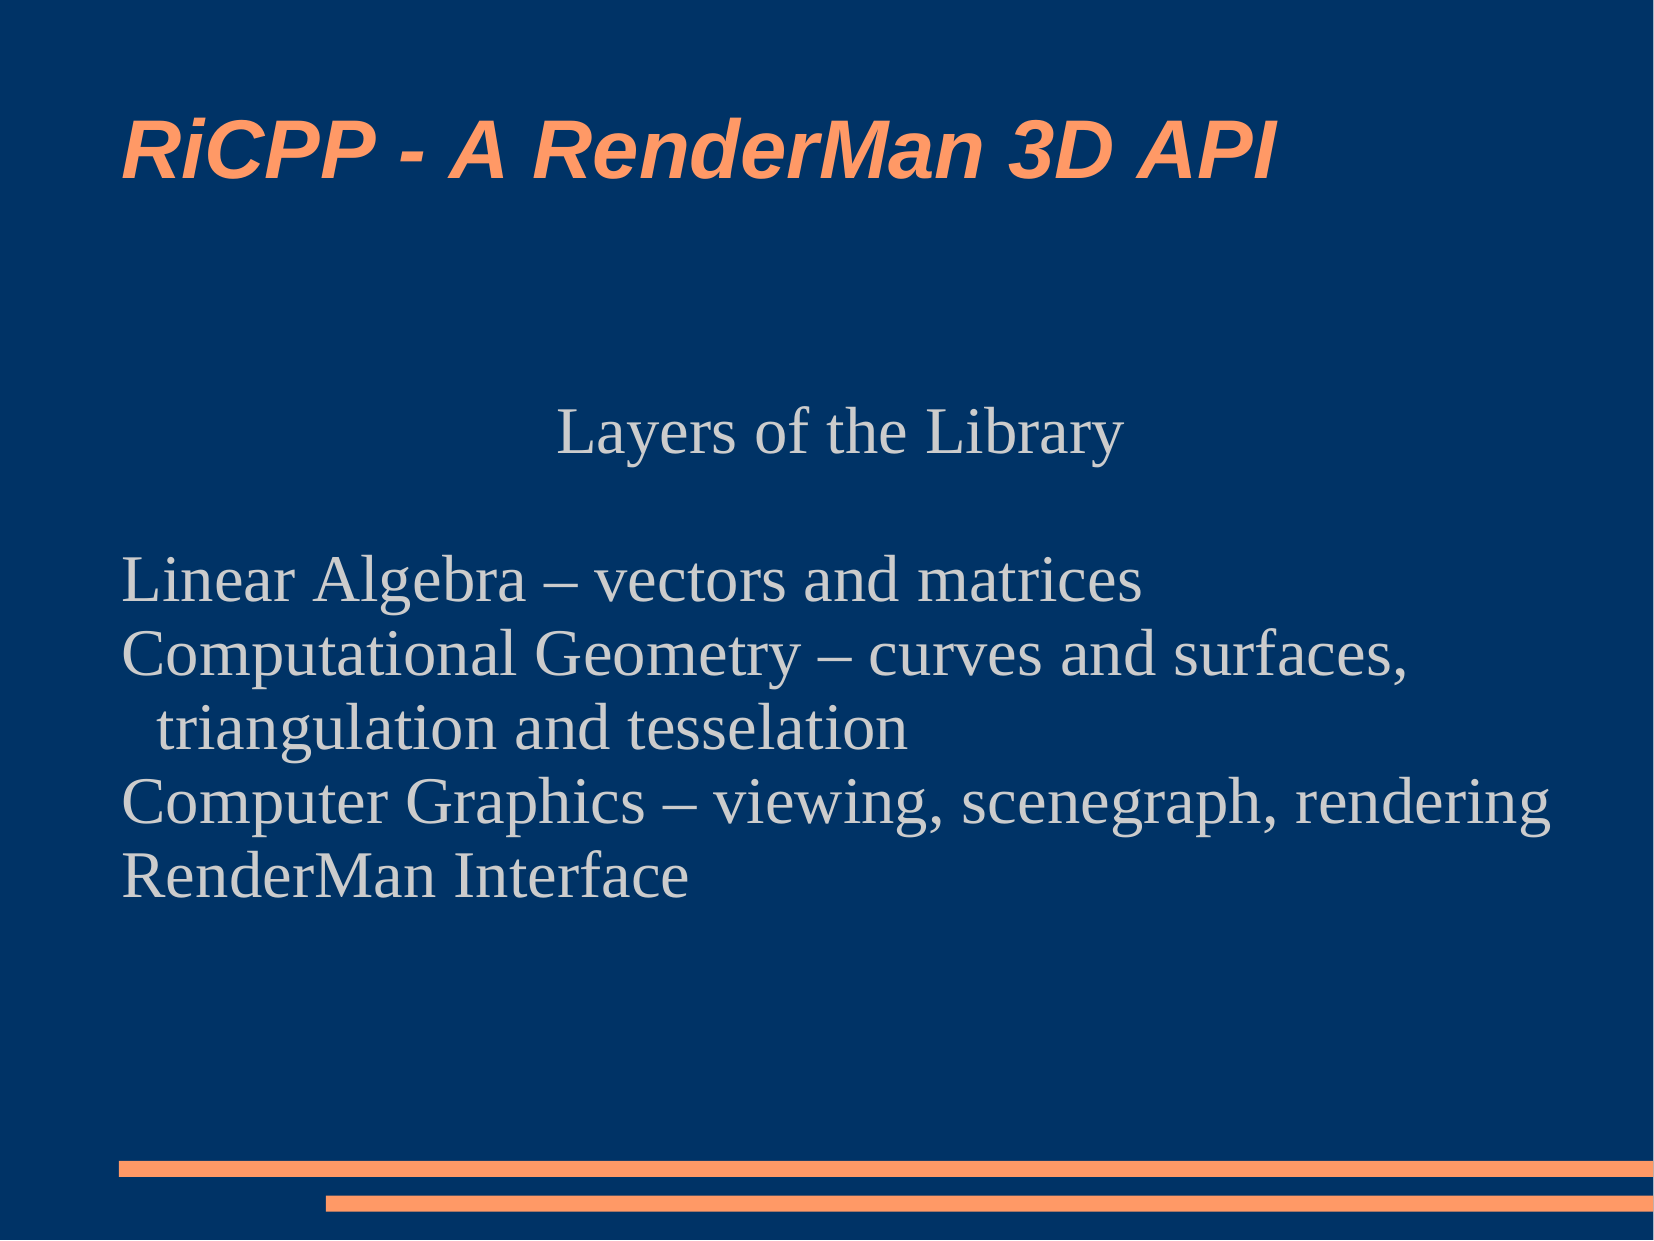

# RiCPP - A RenderMan 3D API
Layers of the Library
Linear Algebra – vectors and matrices
Computational Geometry – curves and surfaces, triangulation and tesselation
Computer Graphics – viewing, scenegraph, rendering
RenderMan Interface